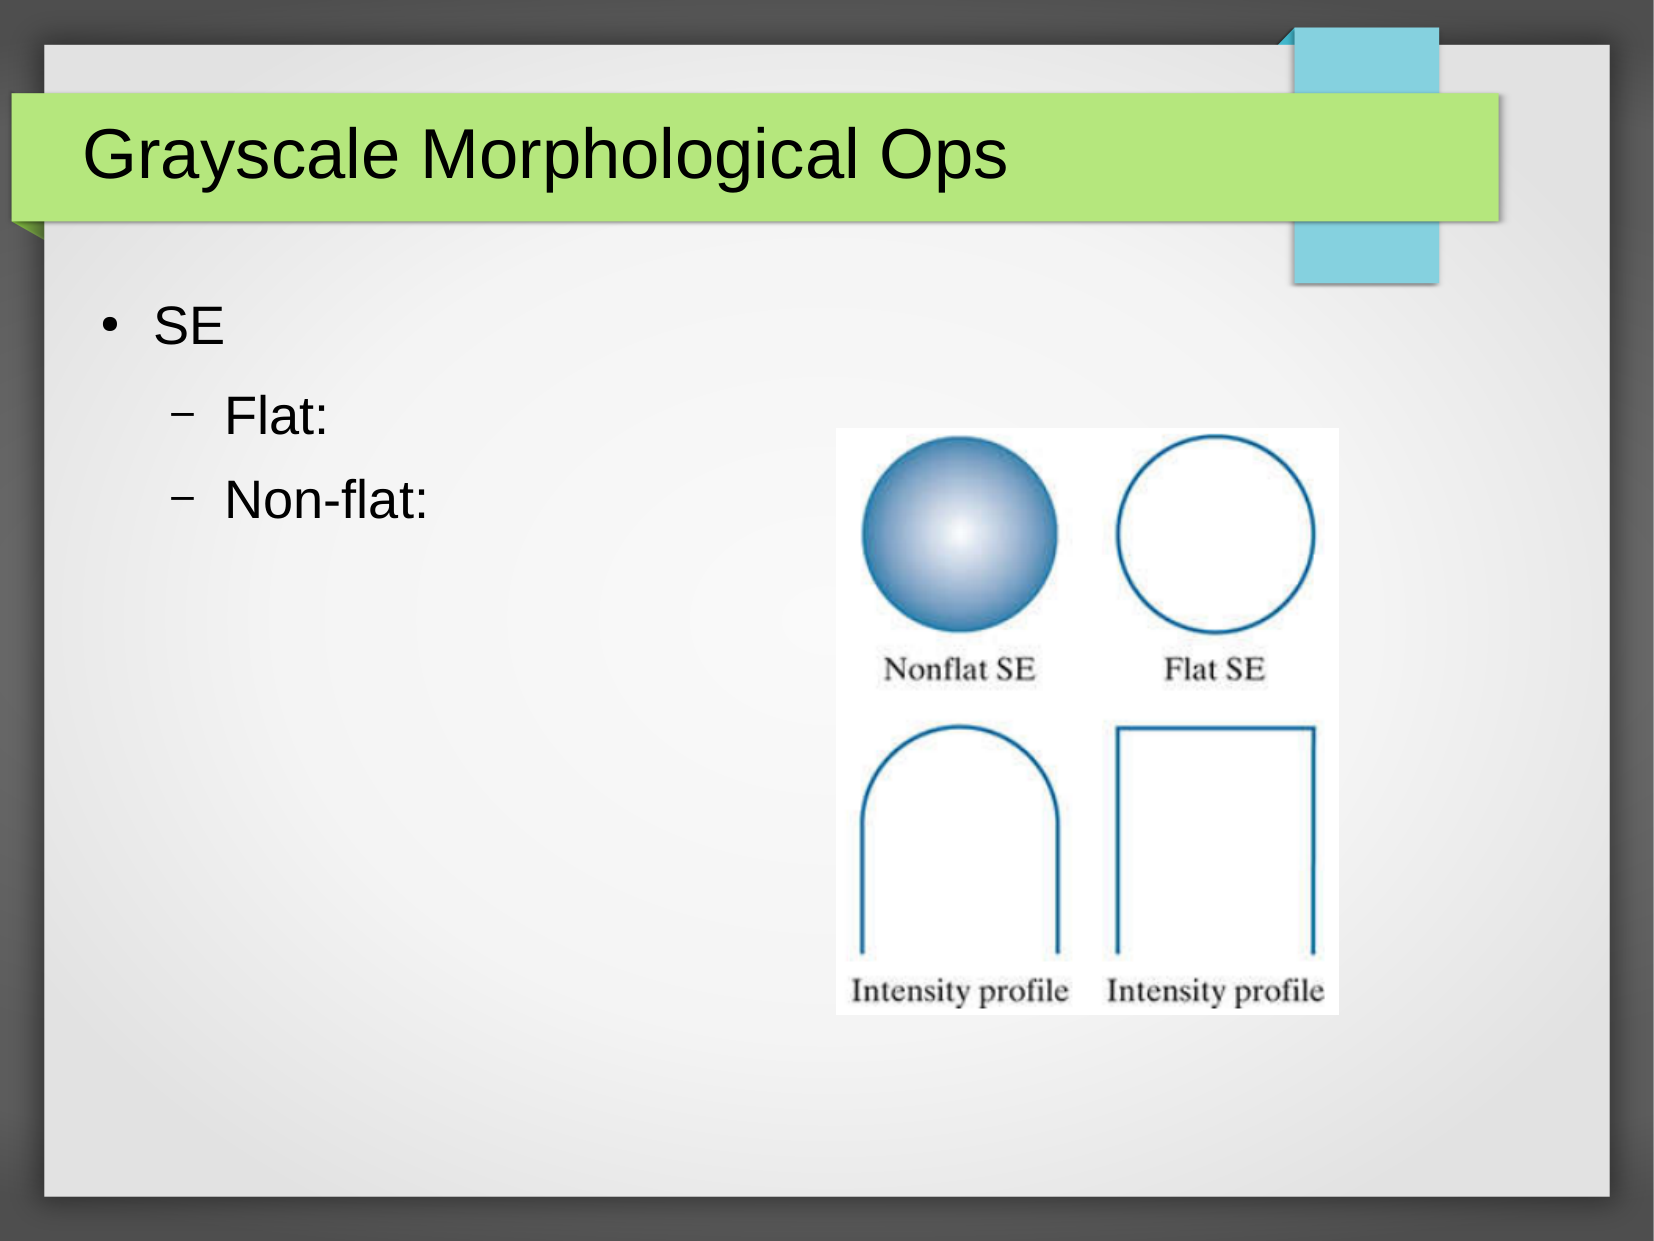

# Grayscale Morphological Ops
SE
Flat:
Non-flat: